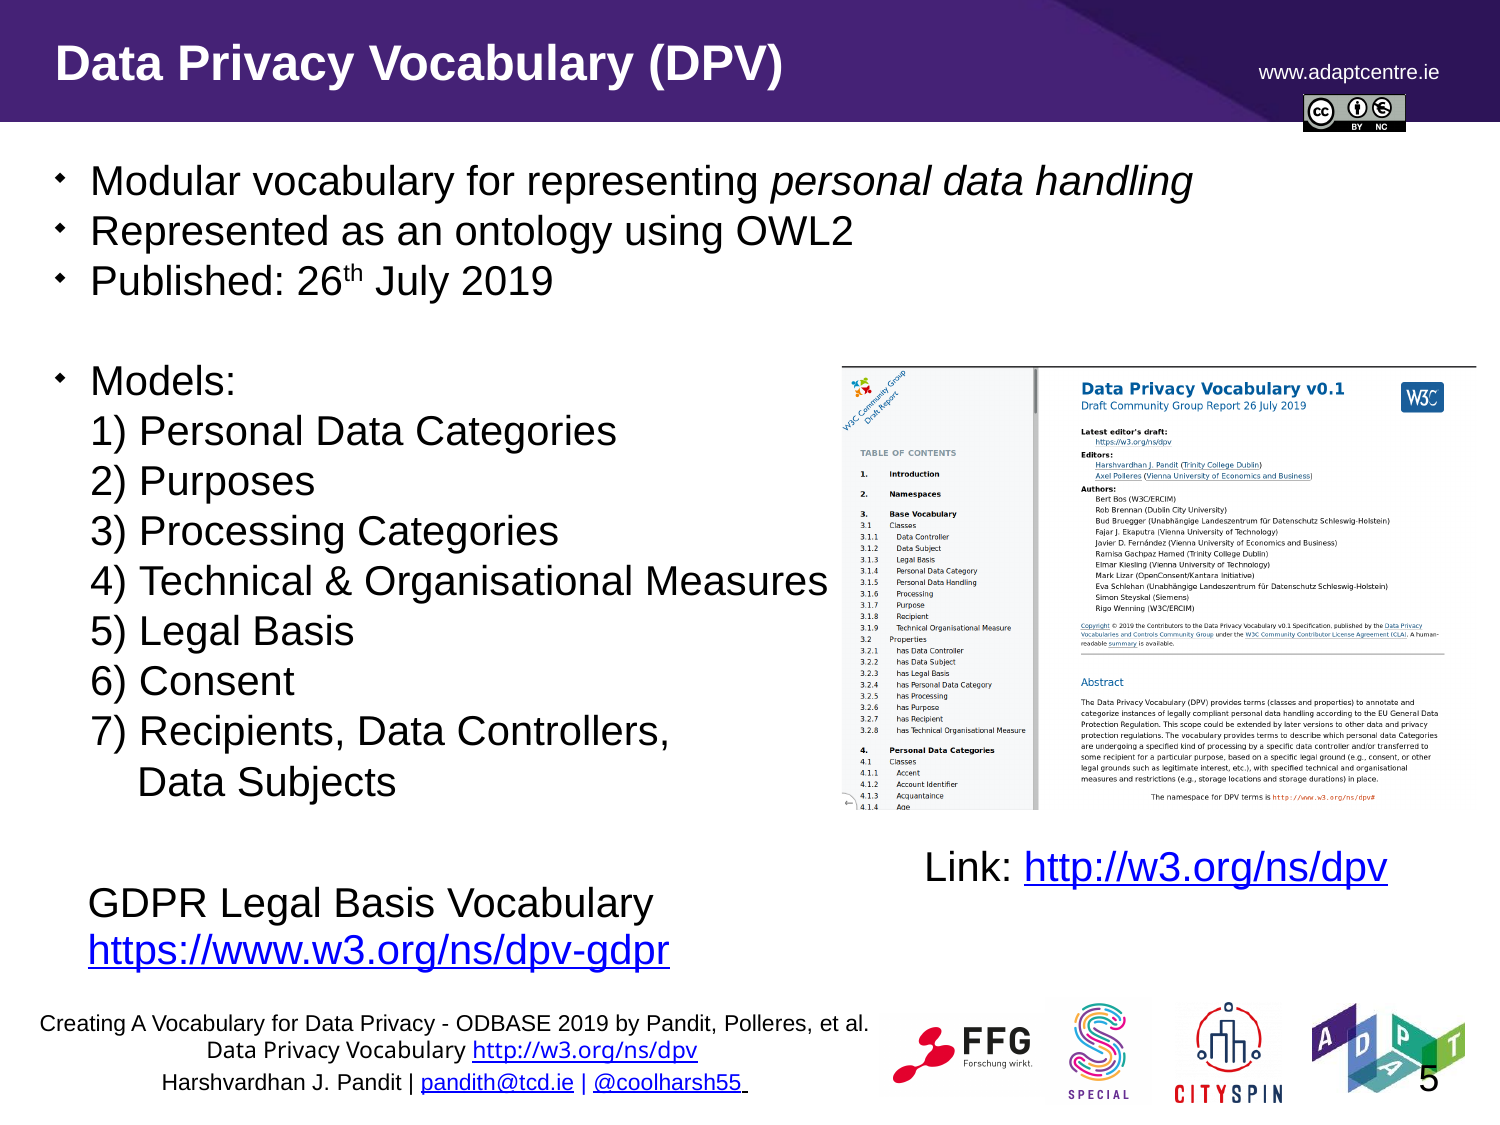

Data Privacy Vocabulary (DPV)
Modular vocabulary for representing personal data handling
Represented as an ontology using OWL2
Published: 26th July 2019
Models:
 Personal Data Categories
 Purposes
 Processing Categories
 Technical & Organisational Measures
 Legal Basis
 Consent
 Recipients, Data Controllers,
 Data Subjects
Link: http://w3.org/ns/dpv
GDPR Legal Basis Vocabulary
https://www.w3.org/ns/dpv-gdpr